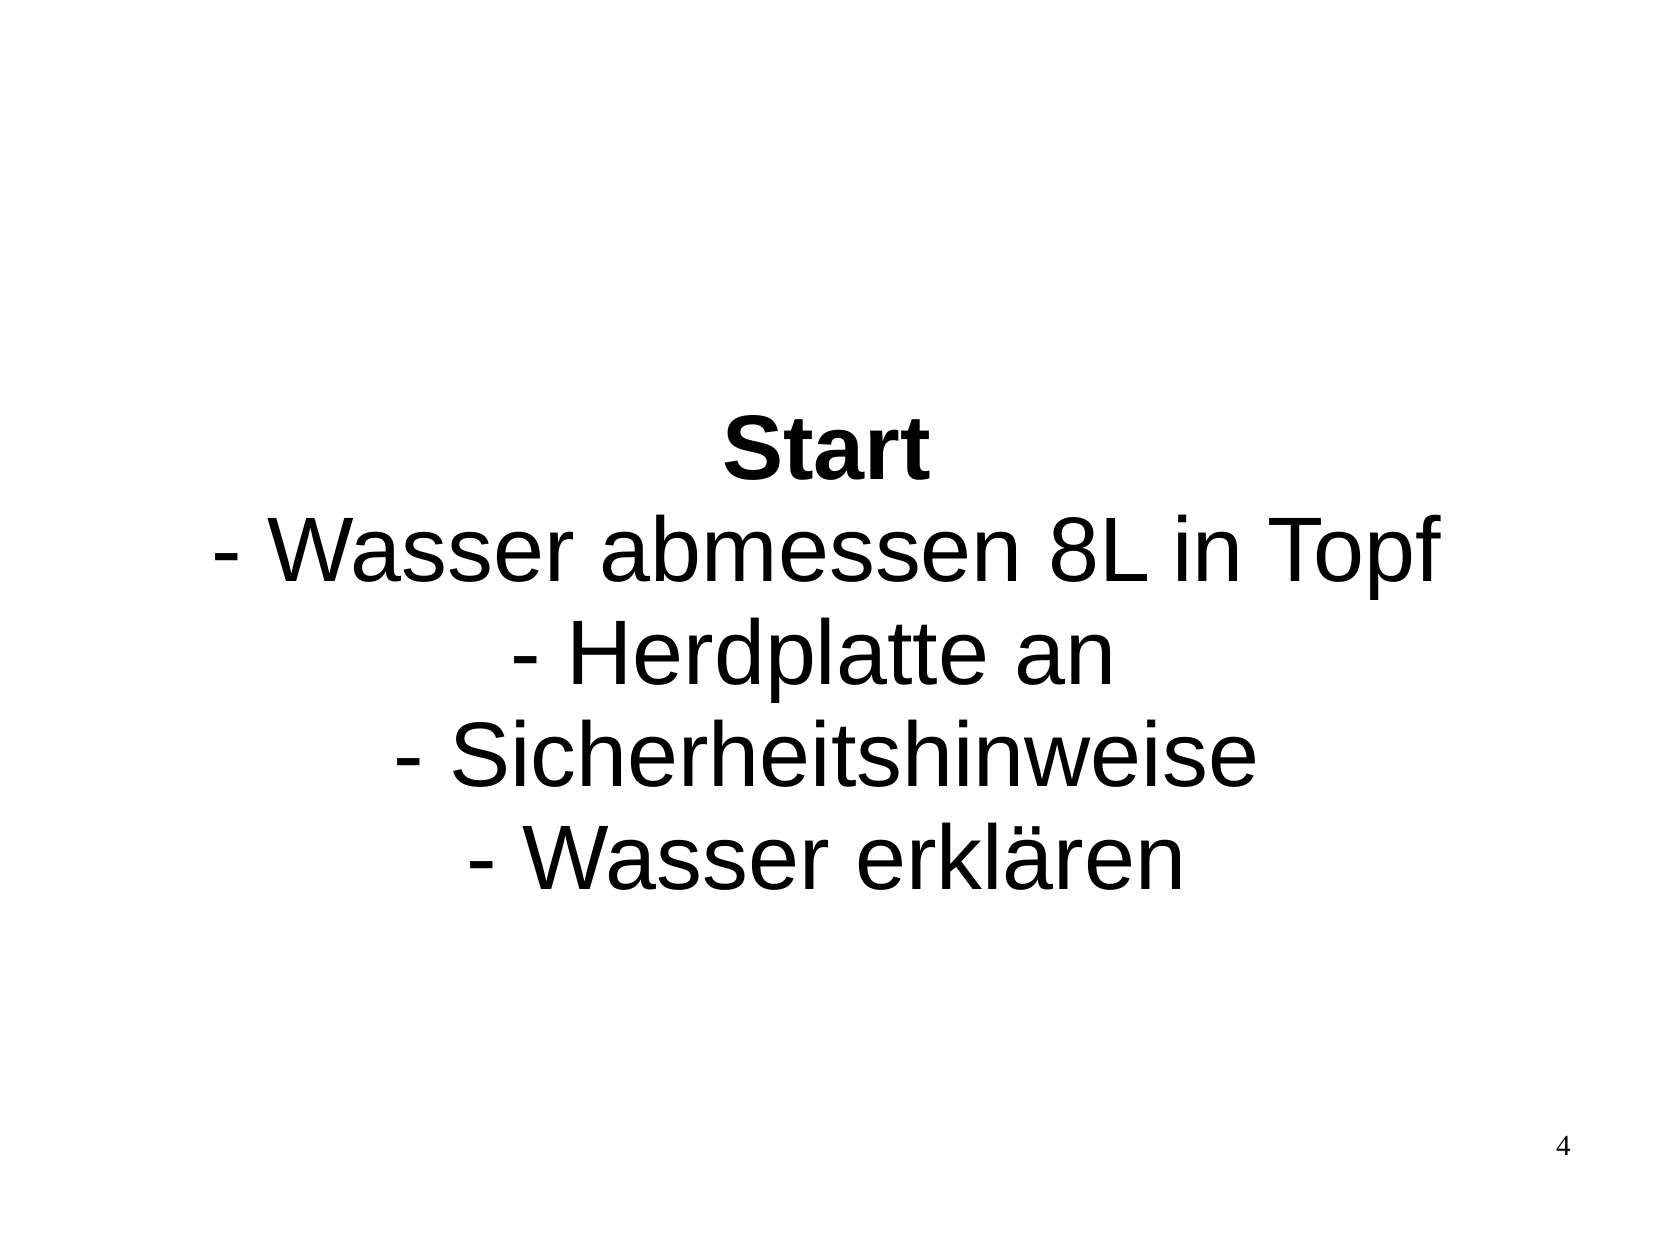

# Start - Wasser abmessen 8L in Topf - Herdplatte an - Sicherheitshinweise - Wasser erklären
4